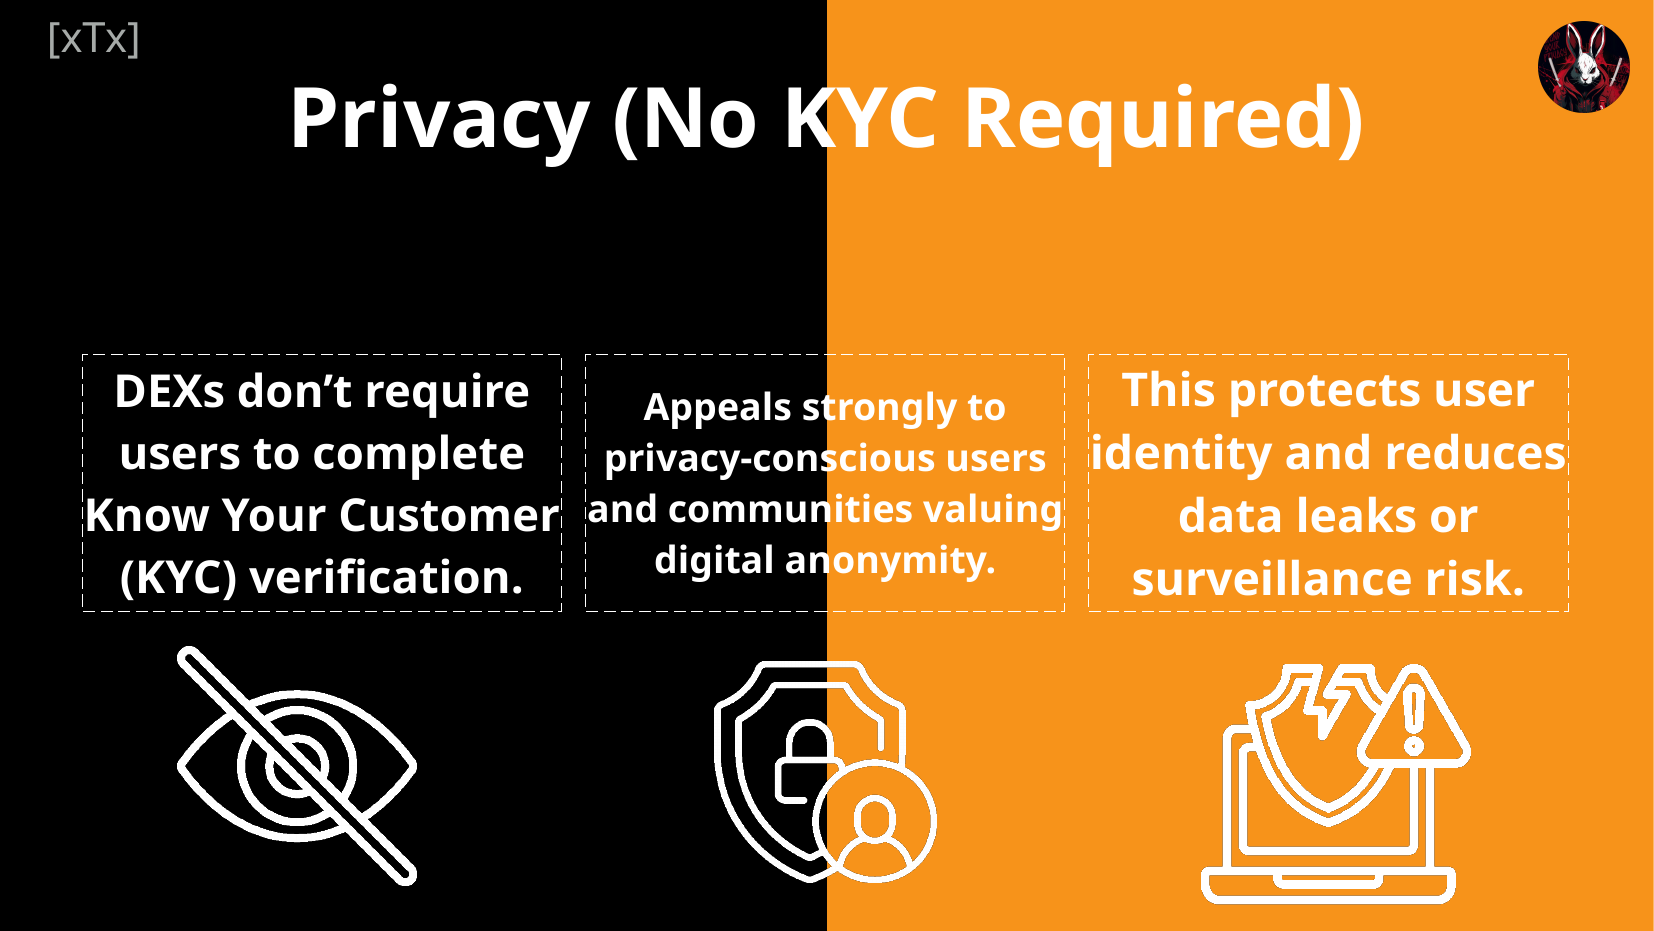

[xTx]
Privacy (No KYC Required)
# DEXs don’t require users to complete Know Your Customer (KYC) verification.
Appeals strongly to privacy-conscious users and communities valuing digital anonymity.
This protects user identity and reduces data leaks or surveillance risk.